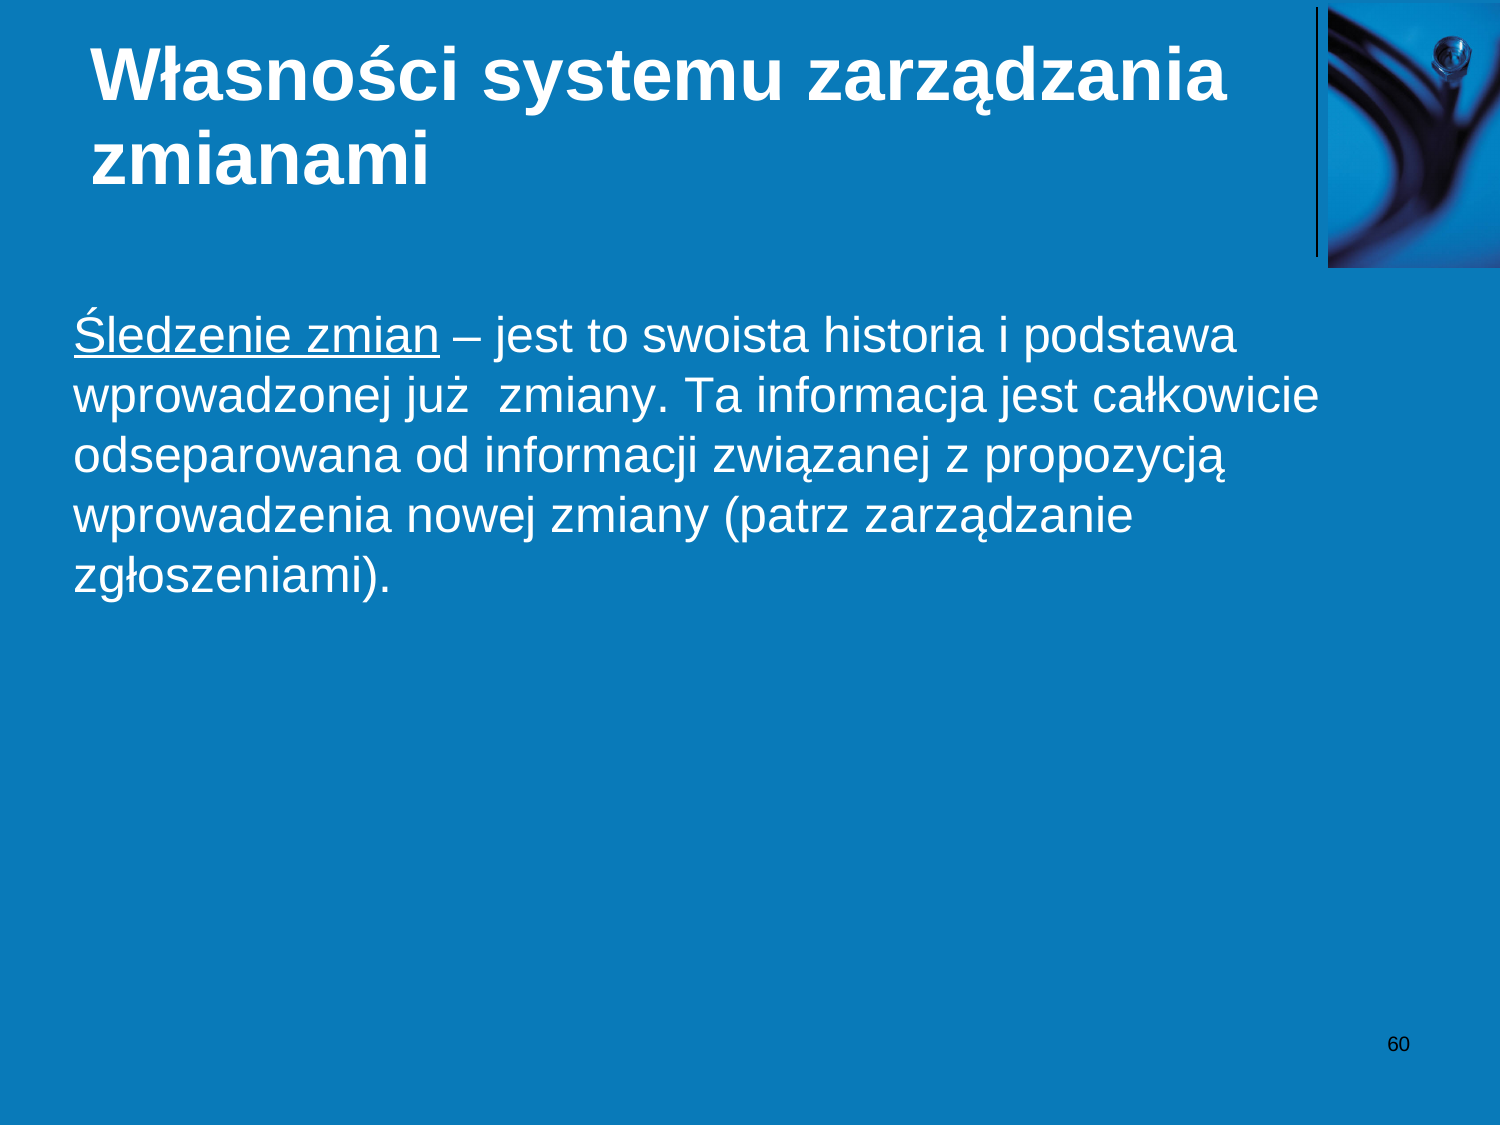

# Własności systemu zarządzania zmianami
Śledzenie zmian – jest to swoista historia i podstawa wprowadzonej już zmiany. Ta informacja jest całkowicie odseparowana od informacji związanej z propozycją wprowadzenia nowej zmiany (patrz zarządzanie zgłoszeniami).
60